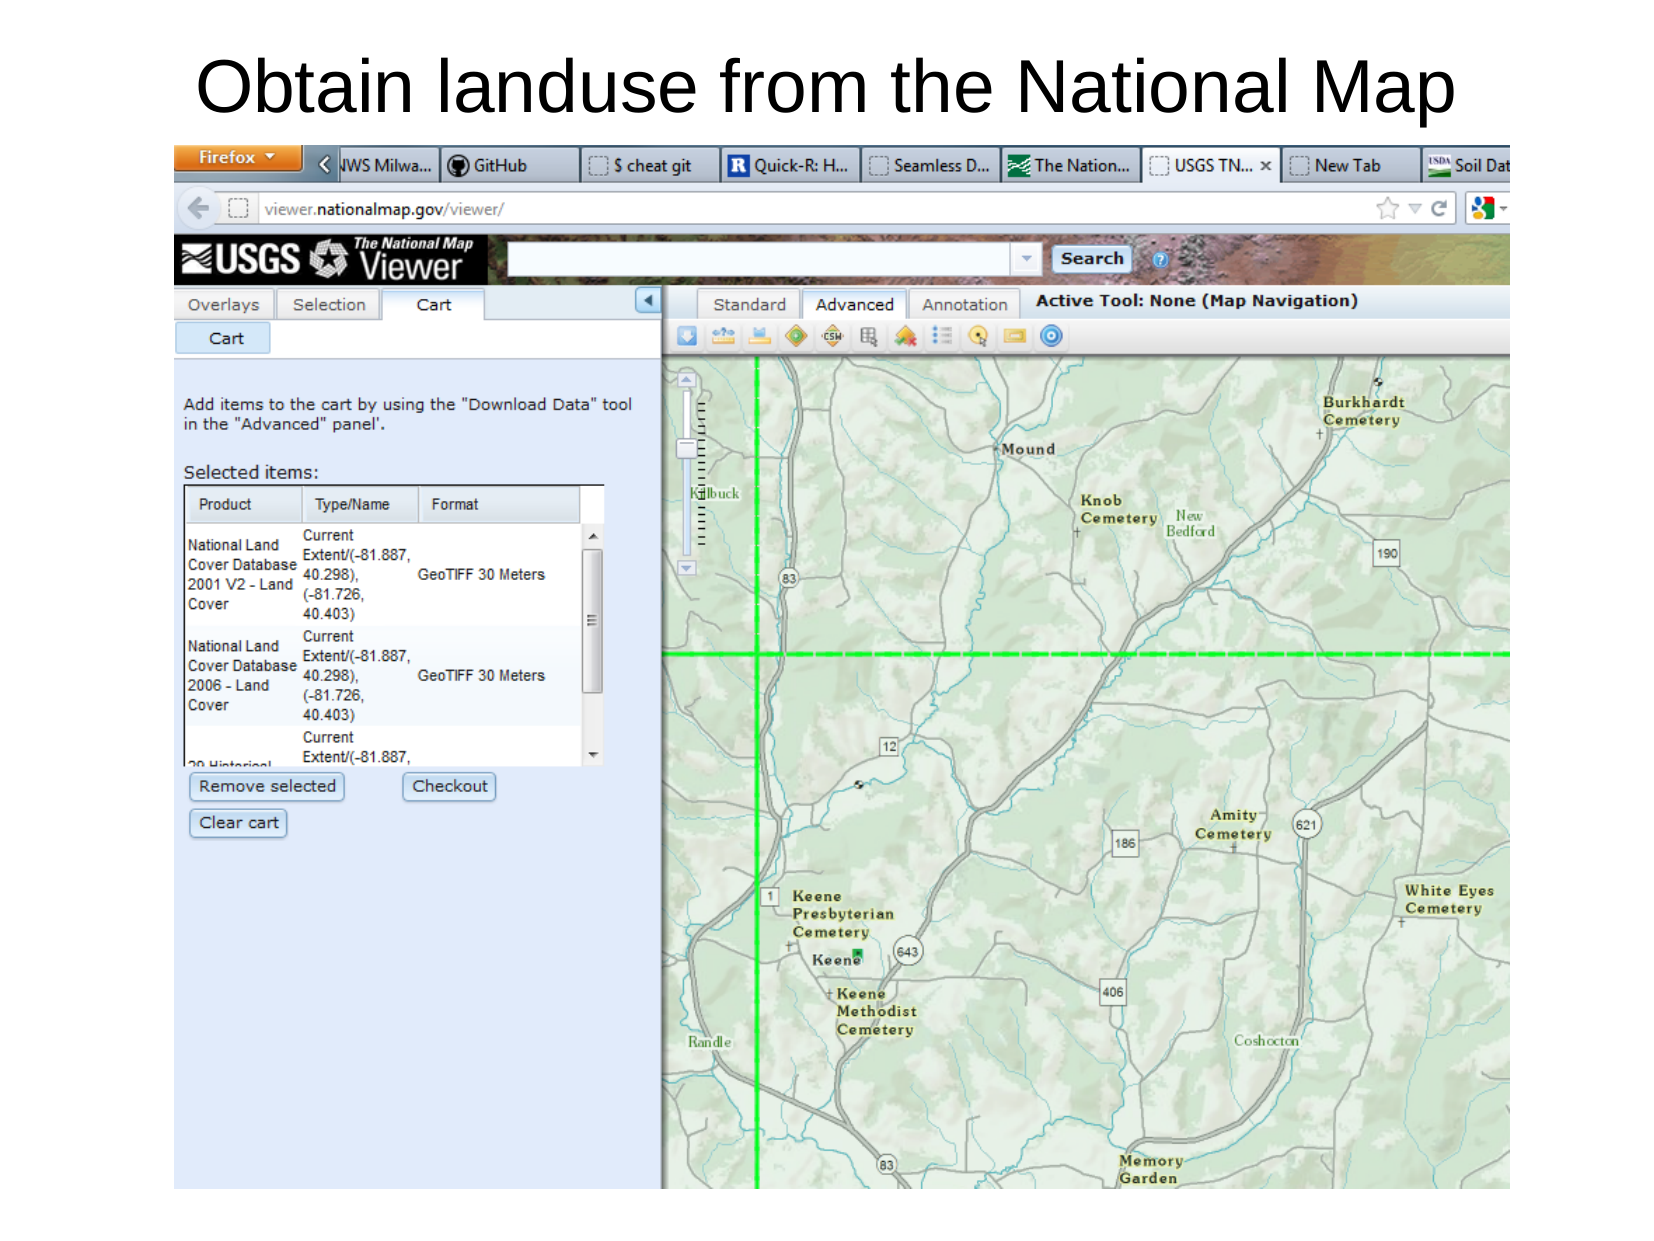

# Obtain landuse from the National Map